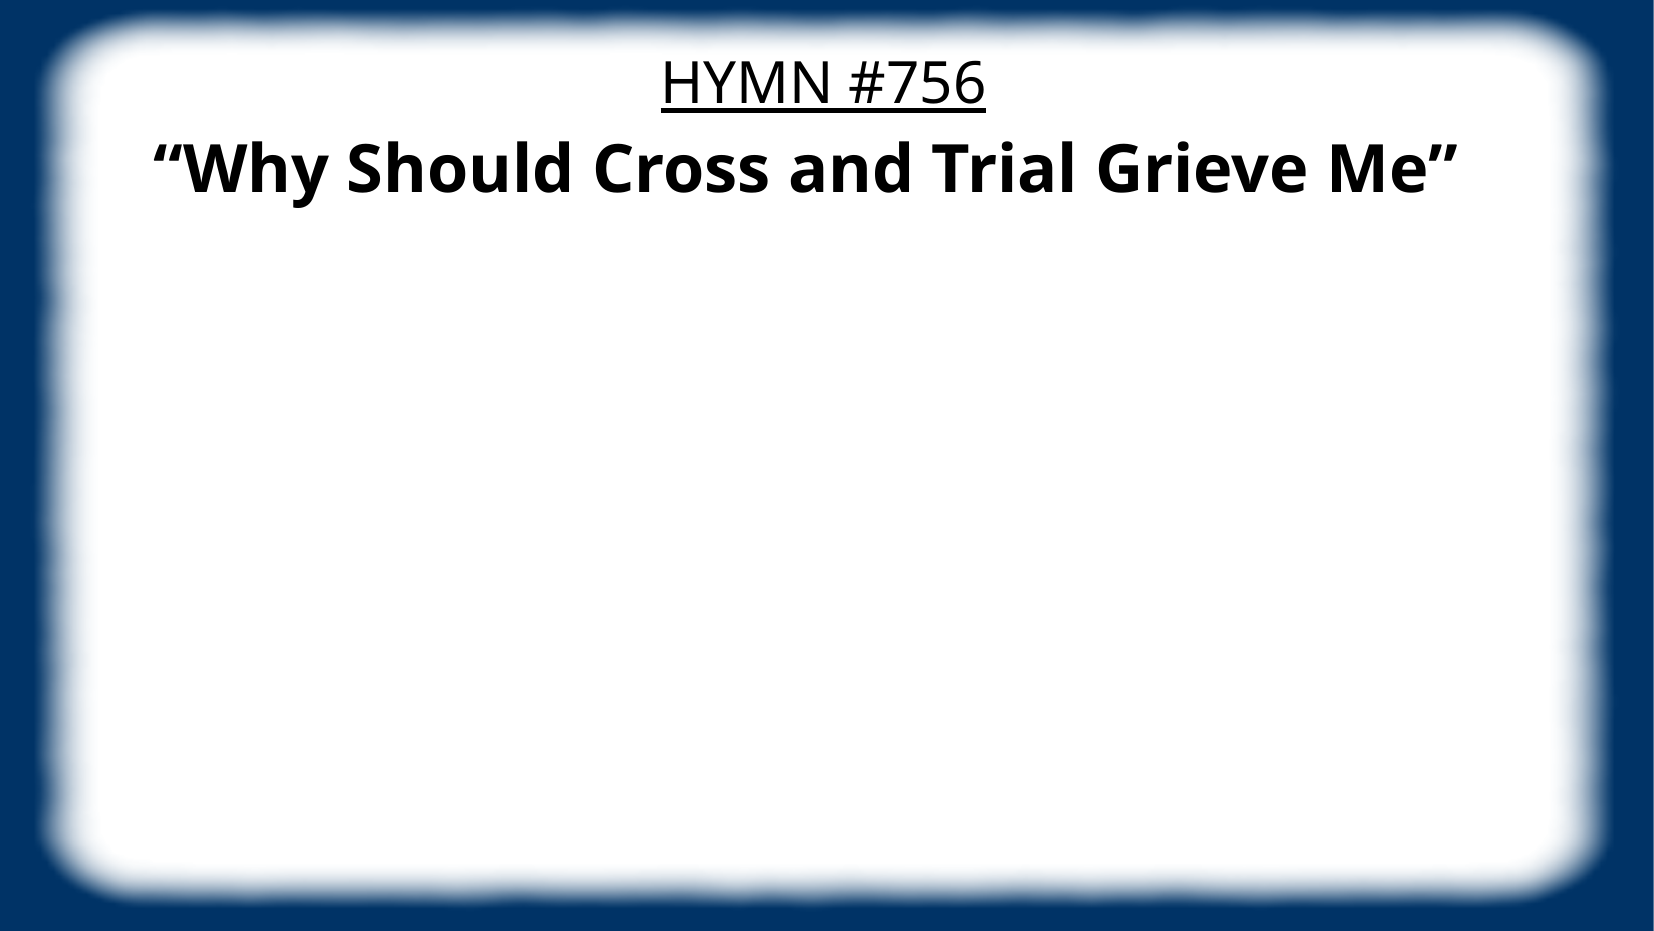

HYMN #756
“Why Should Cross and Trial Grieve Me”